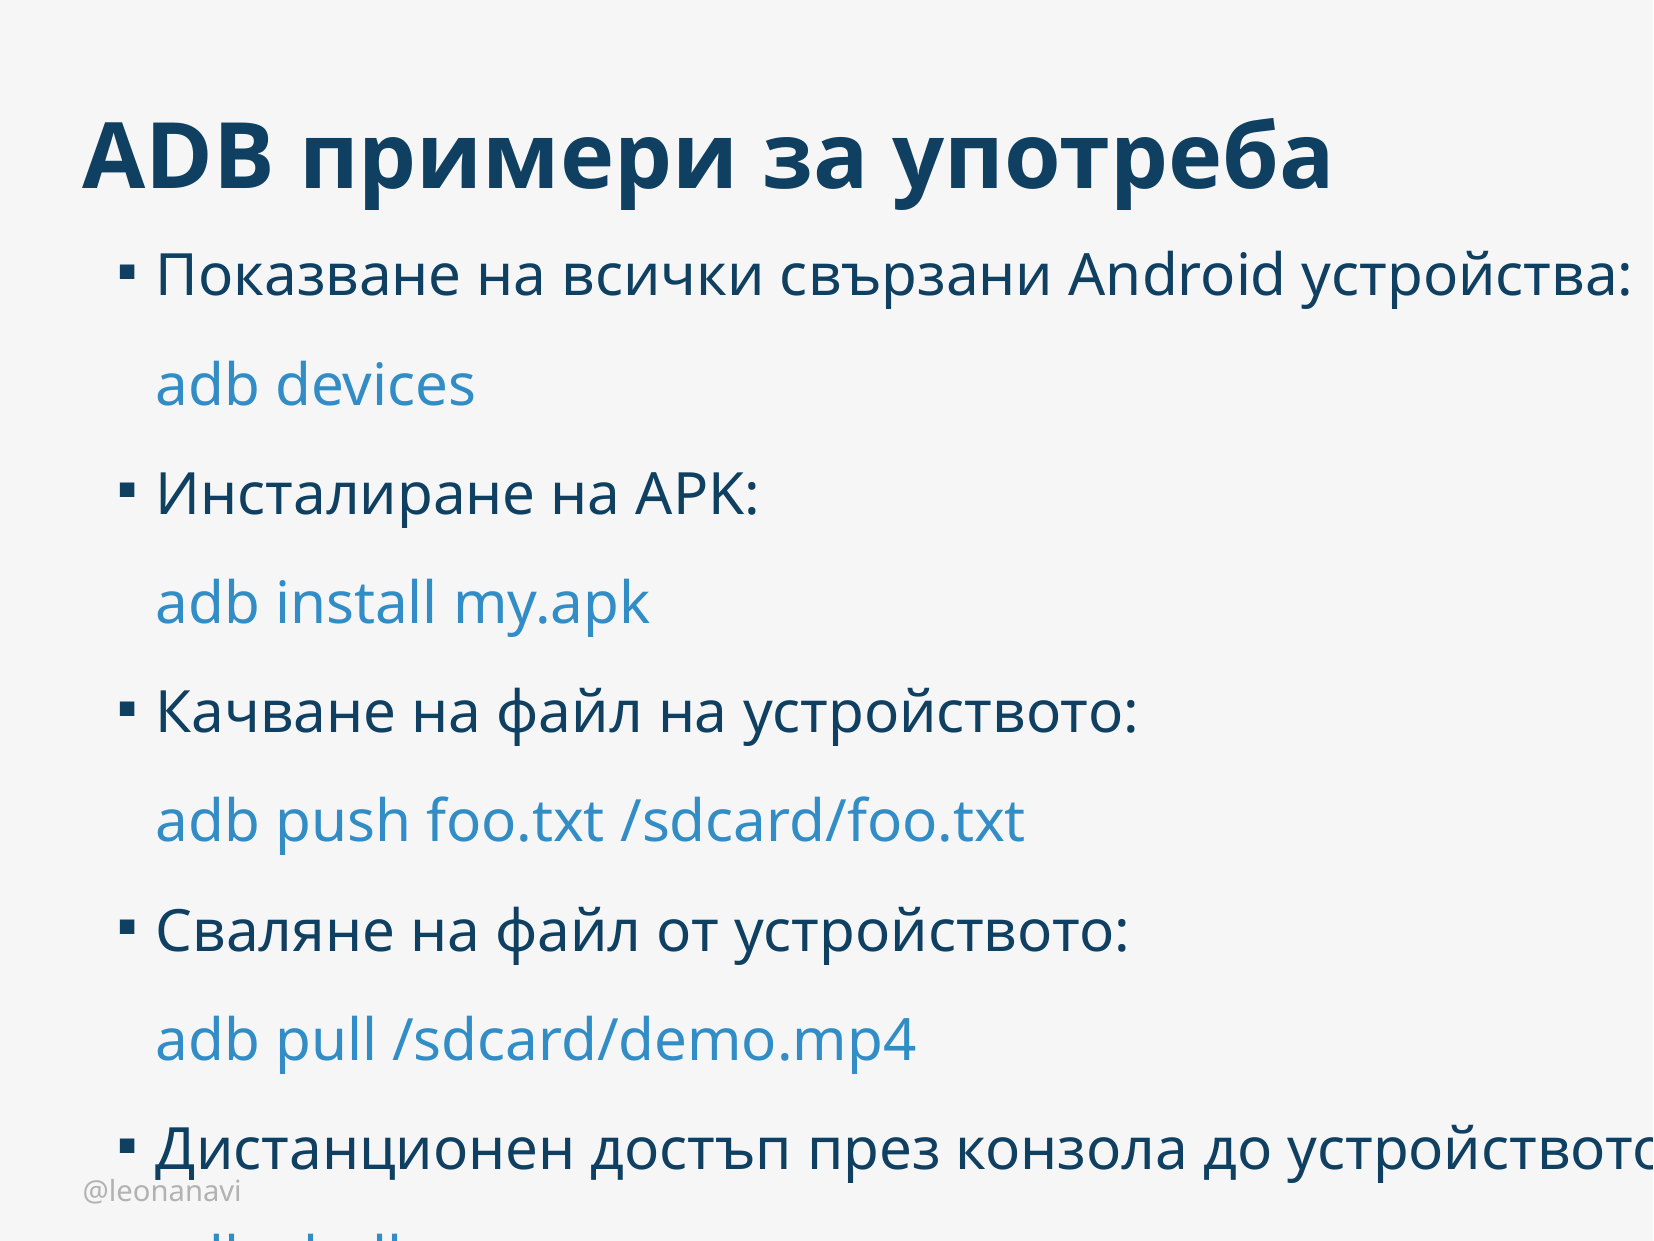

# ADB примери за употреба
Показване на всички свързани Android устройства:
adb devices
Инсталиране на APK:
adb install my.apk
Качване на файл на устройството:
adb push foo.txt /sdcard/foo.txt
Сваляне на файл от устройството:
adb pull /sdcard/demo.mp4
Дистанционен достъп през конзола до устройството:
adb shell